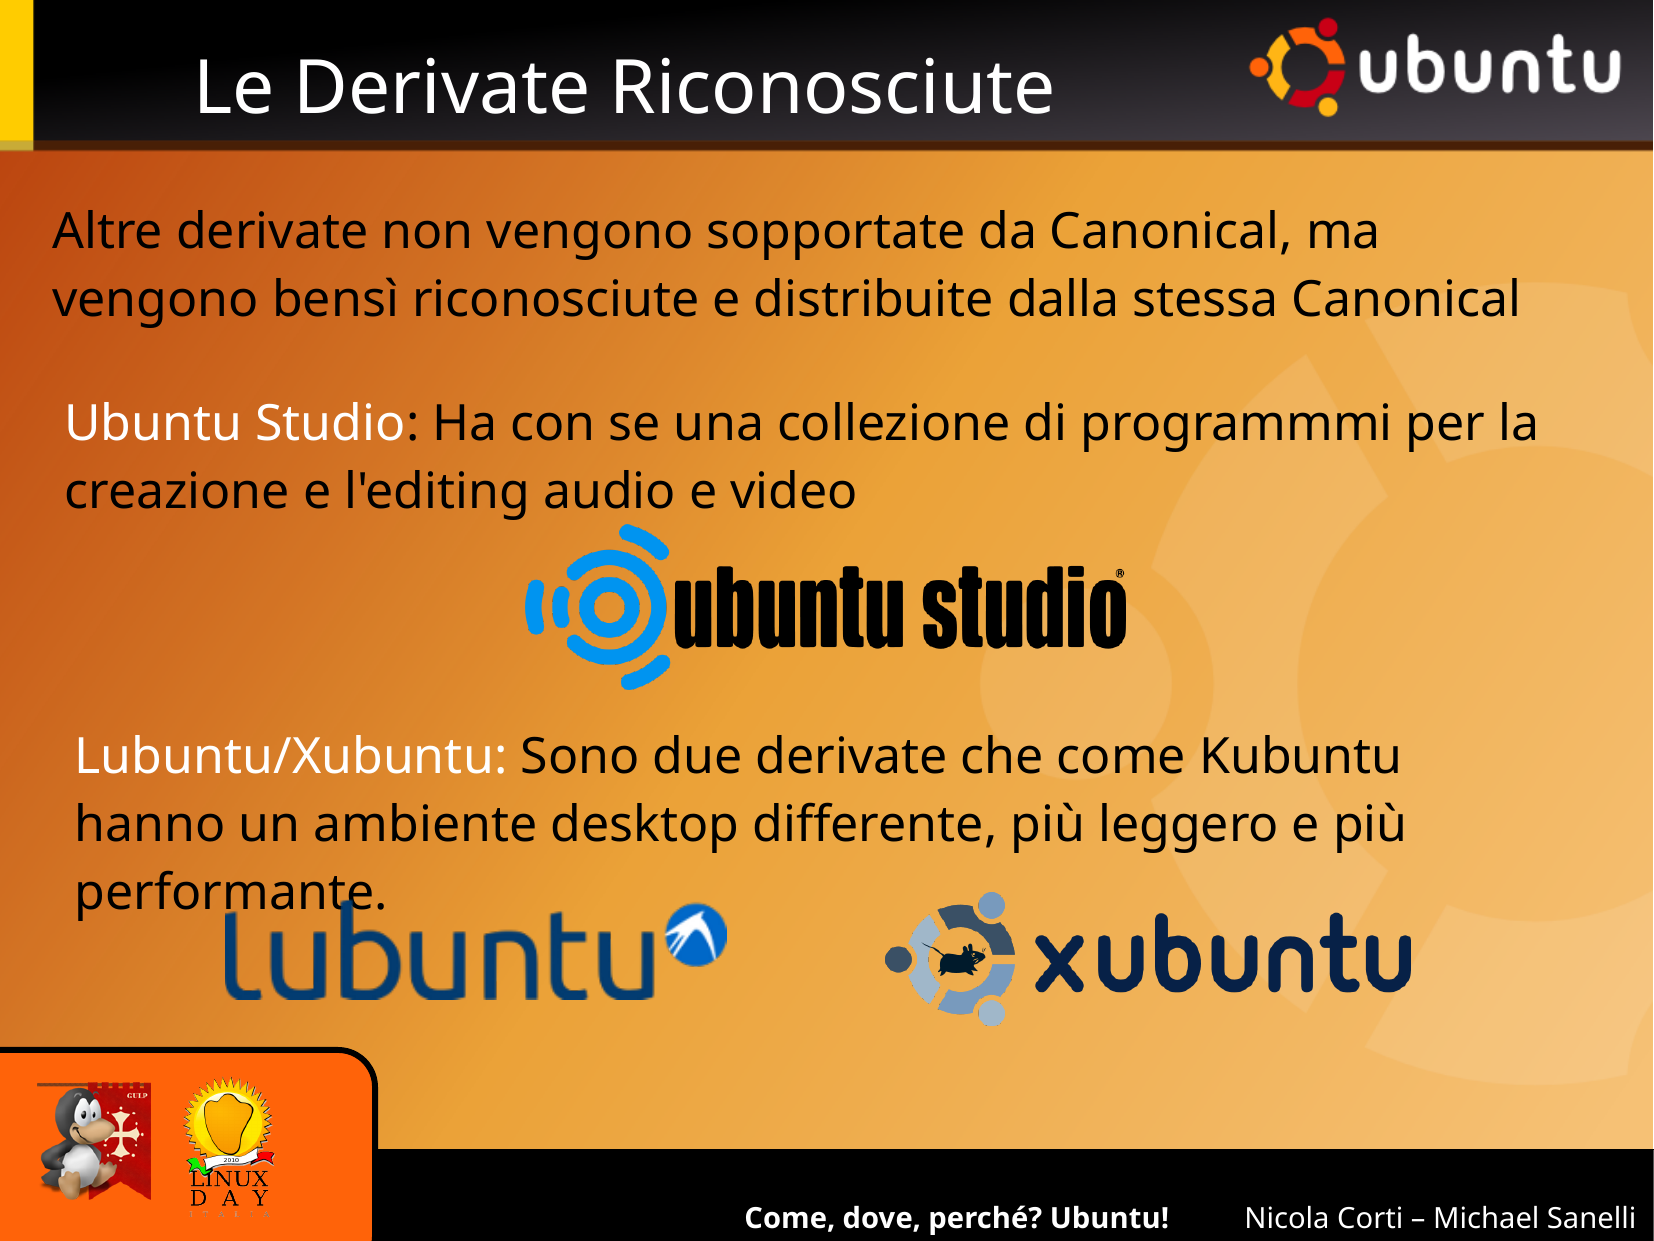

# Le Derivate Riconosciute
Altre derivate non vengono sopportate da Canonical, ma vengono bensì riconosciute e distribuite dalla stessa Canonical
Ubuntu Studio: Ha con se una collezione di programmmi per la creazione e l'editing audio e video
Lubuntu/Xubuntu: Sono due derivate che come Kubuntu hanno un ambiente desktop differente, più leggero e più performante.